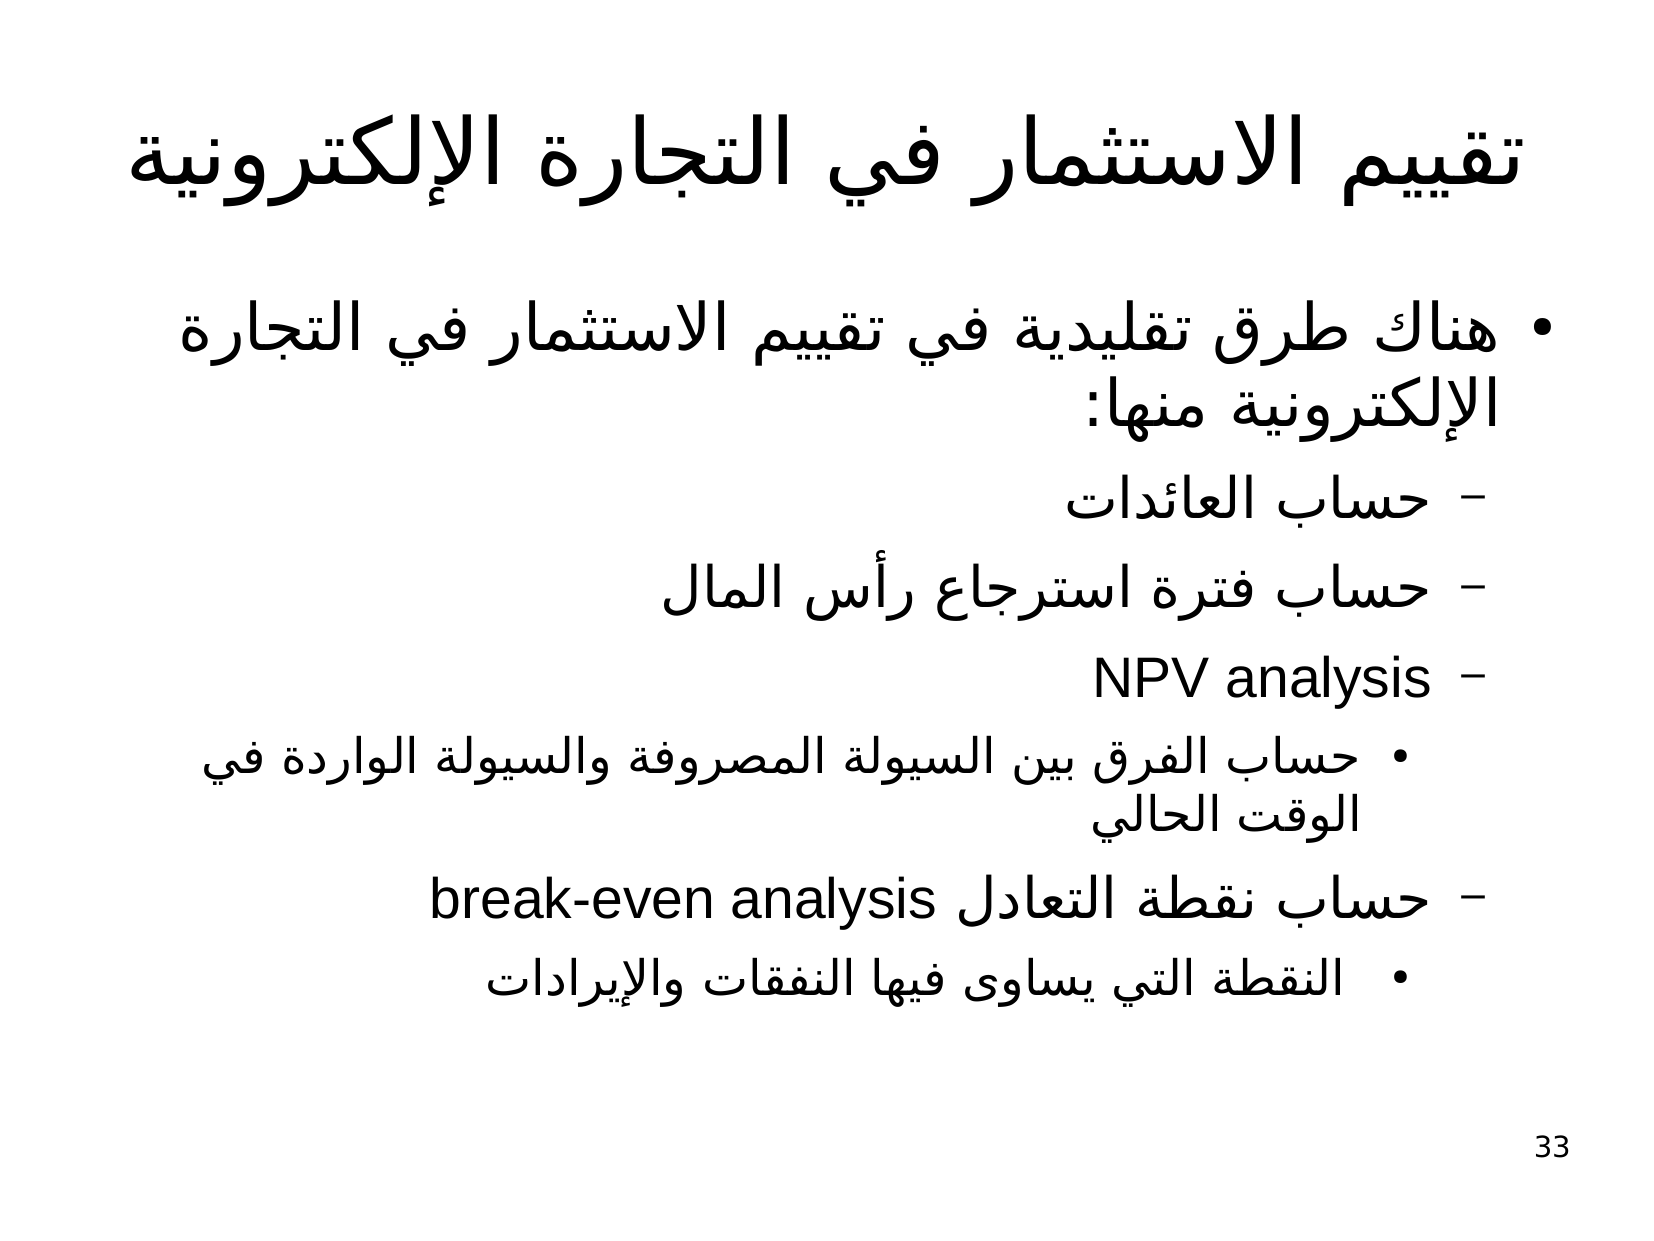

# تقييم الاستثمار في التجارة الإلكترونية
هناك طرق تقليدية في تقييم الاستثمار في التجارة الإلكترونية منها:
حساب العائدات
حساب فترة استرجاع رأس المال
NPV analysis
حساب الفرق بين السيولة المصروفة والسيولة الواردة في الوقت الحالي
حساب نقطة التعادل break-even analysis
 النقطة التي يساوى فيها النفقات والإيرادات
33